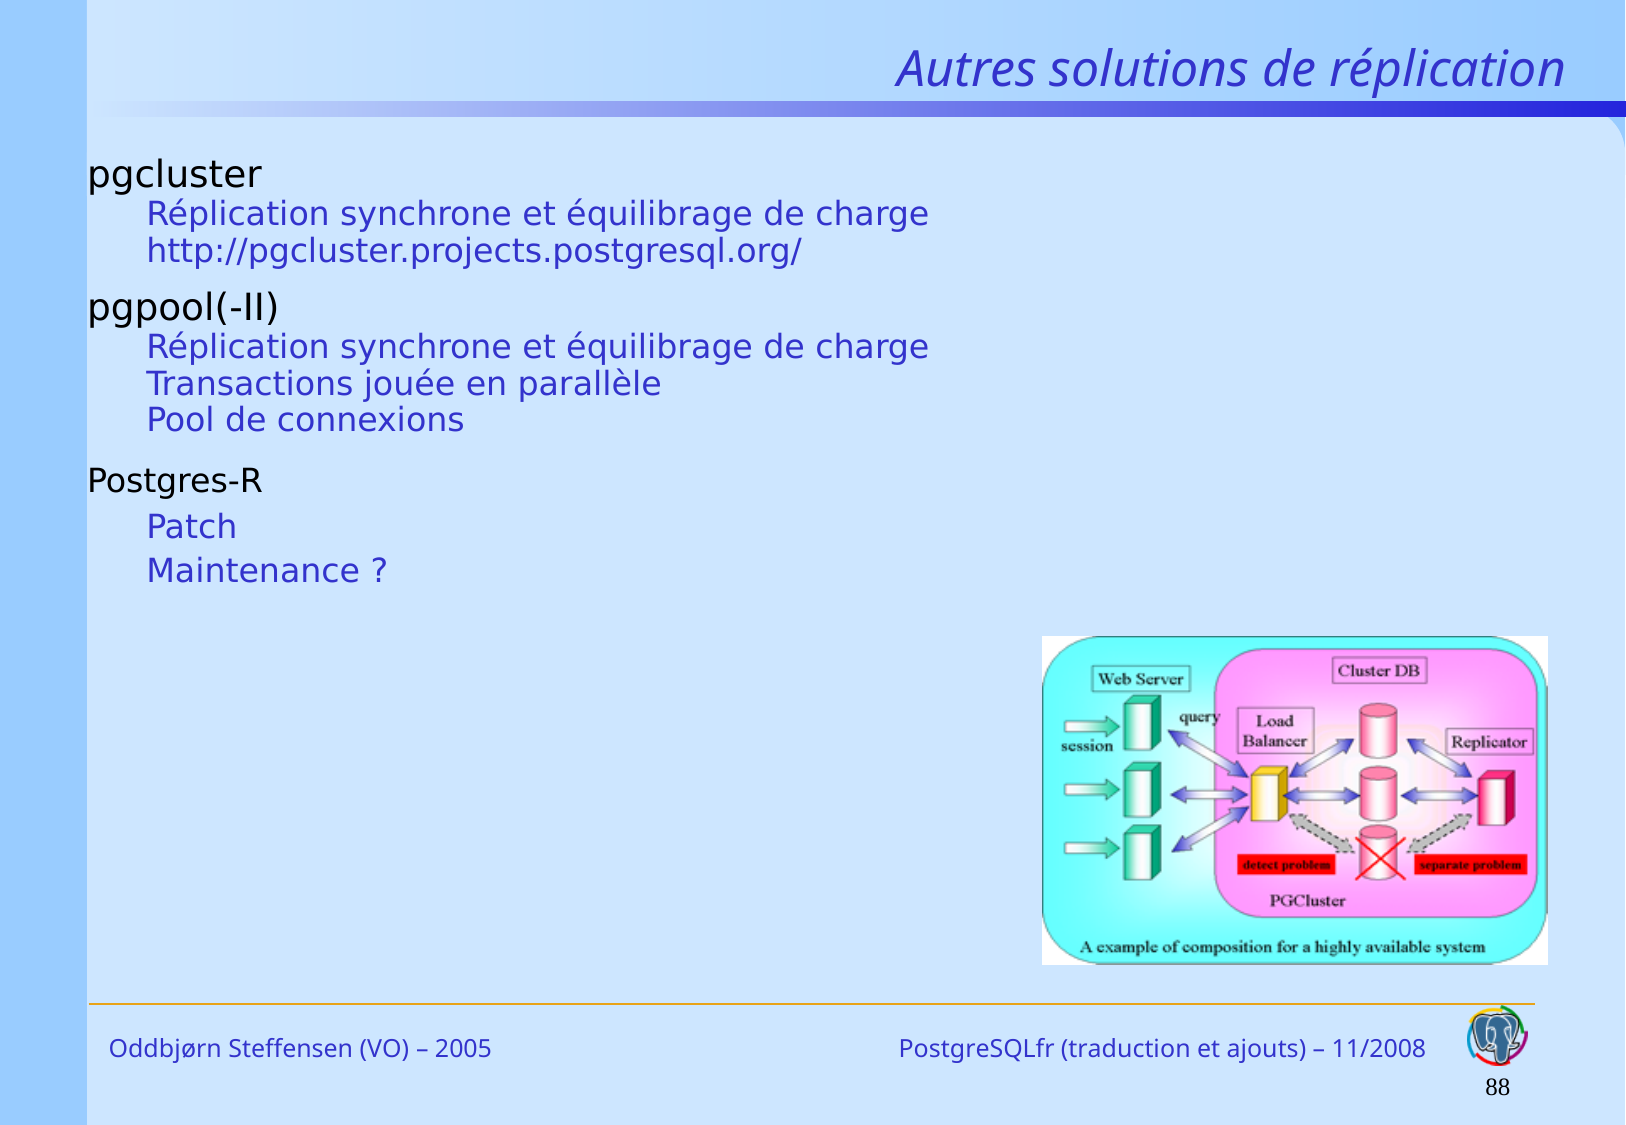

# Autres solutions de réplication
pgcluster
Réplication synchrone et équilibrage de charge
http://pgcluster.projects.postgresql.org/
pgpool(-II)
Réplication synchrone et équilibrage de charge
Transactions jouée en parallèle
Pool de connexions
Postgres-R
Patch
Maintenance ?